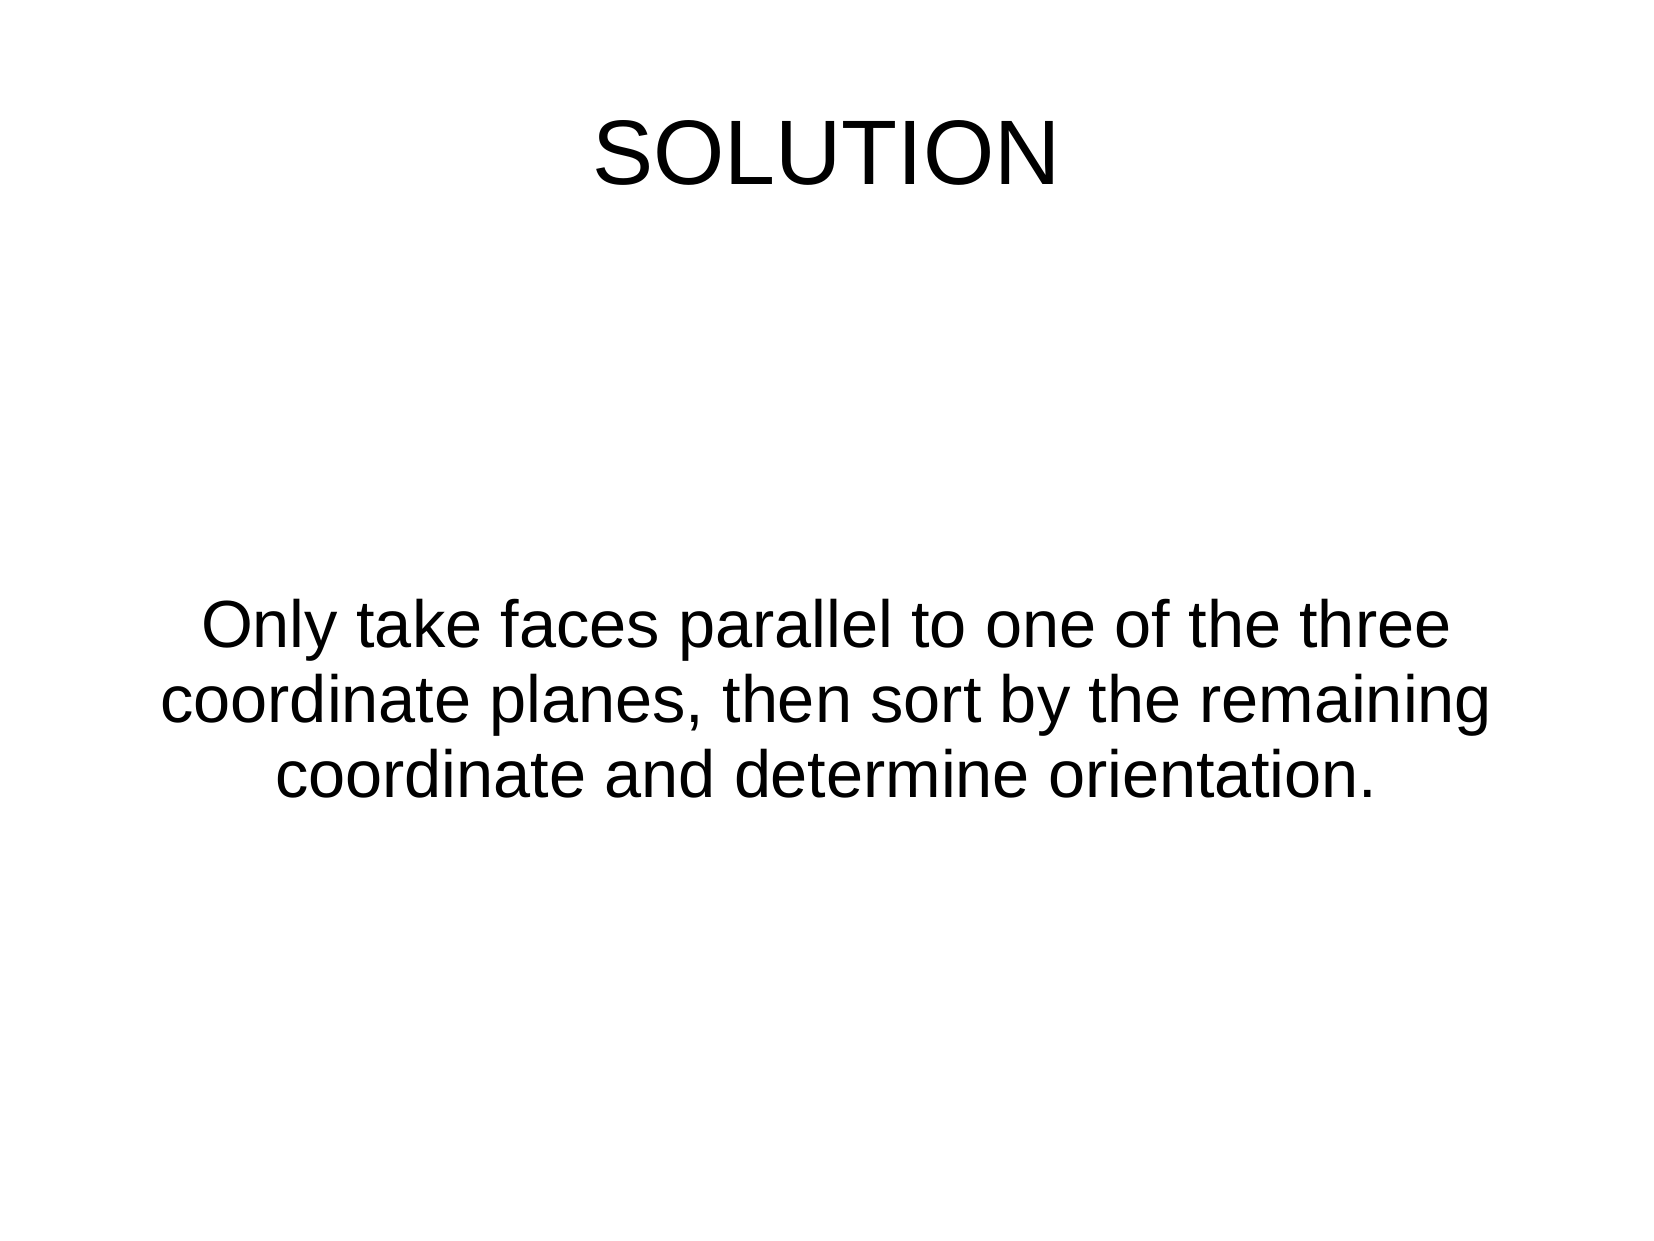

# SOLUTION
Only take faces parallel to one of the three coordinate planes, then sort by the remaining coordinate and determine orientation.